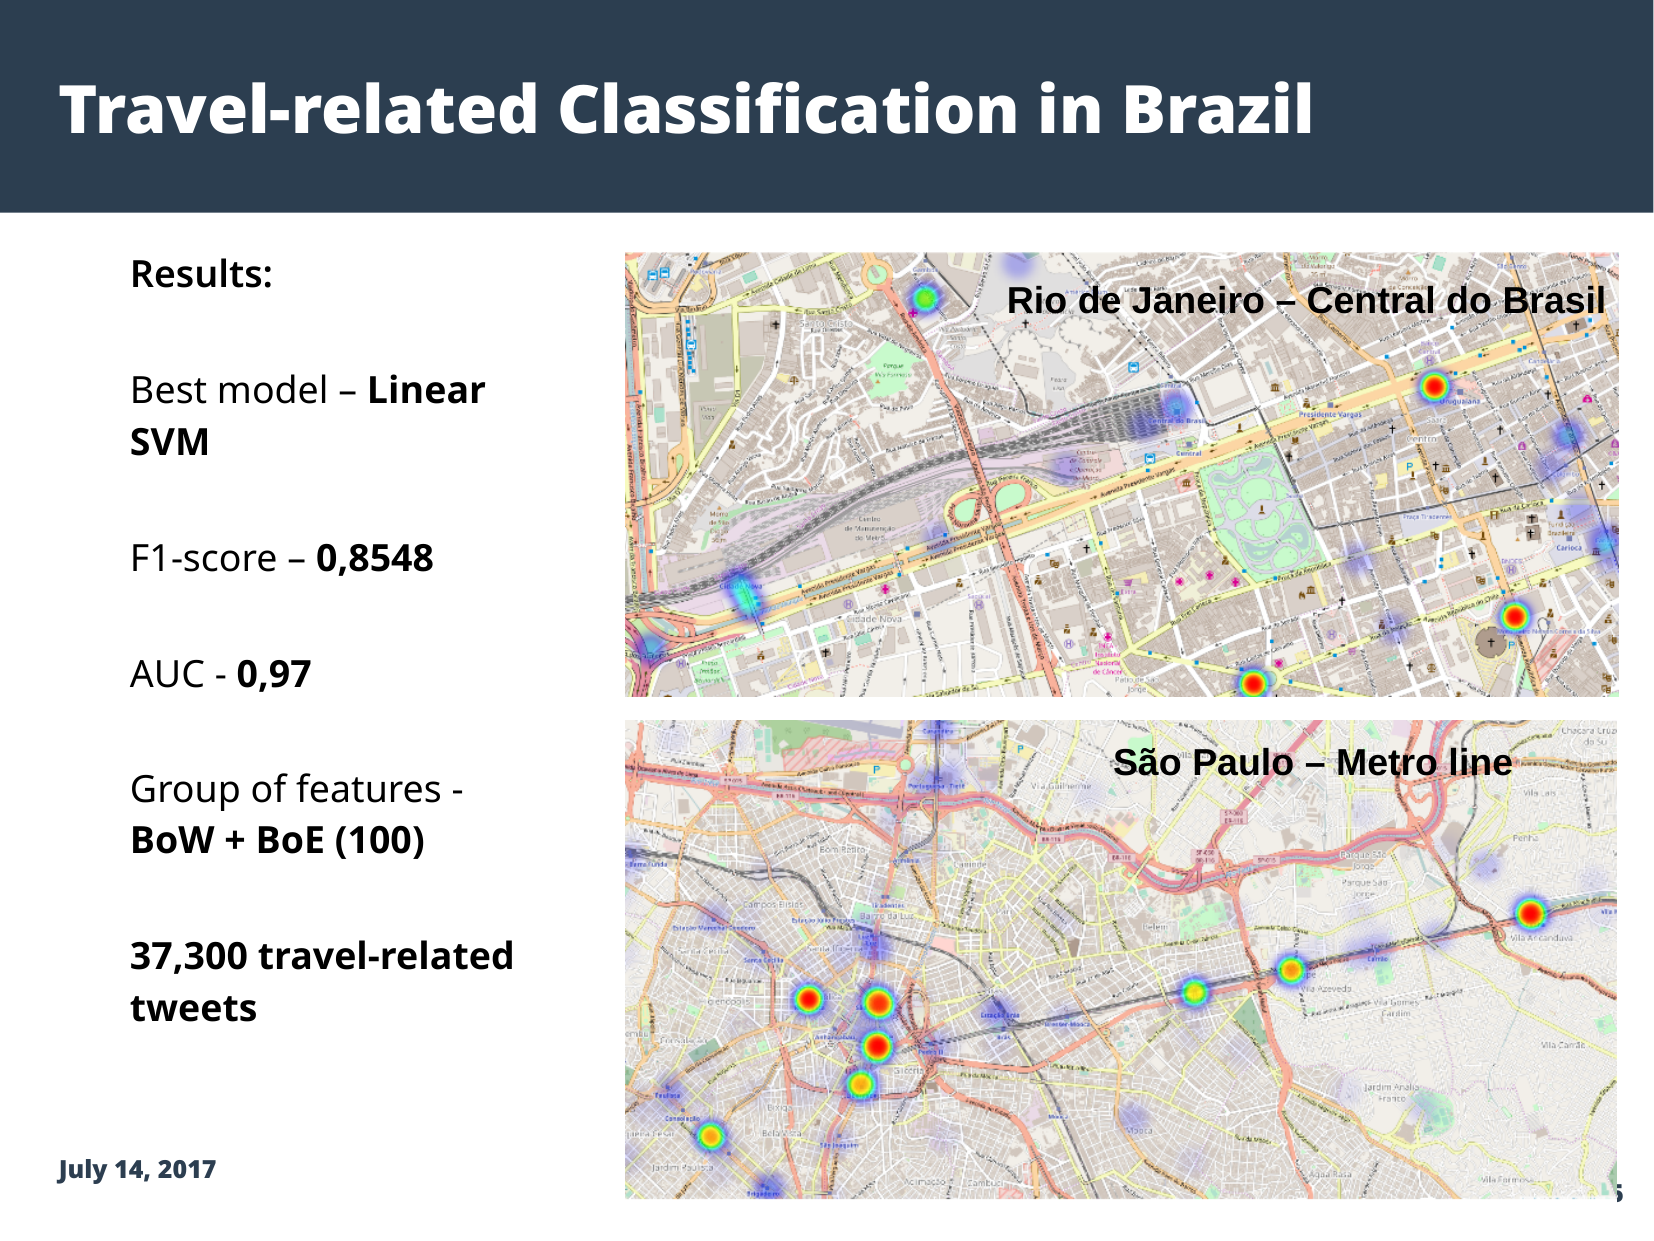

# Travel-related Classification in Brazil
Results:
Best model – Linear SVM
F1-score – 0,8548
AUC - 0,97
Group of features - BoW + BoE (100)
37,300 travel-related tweets
Rio de Janeiro – Central do Brasil
São Paulo – Metro line
July 14, 2017
24